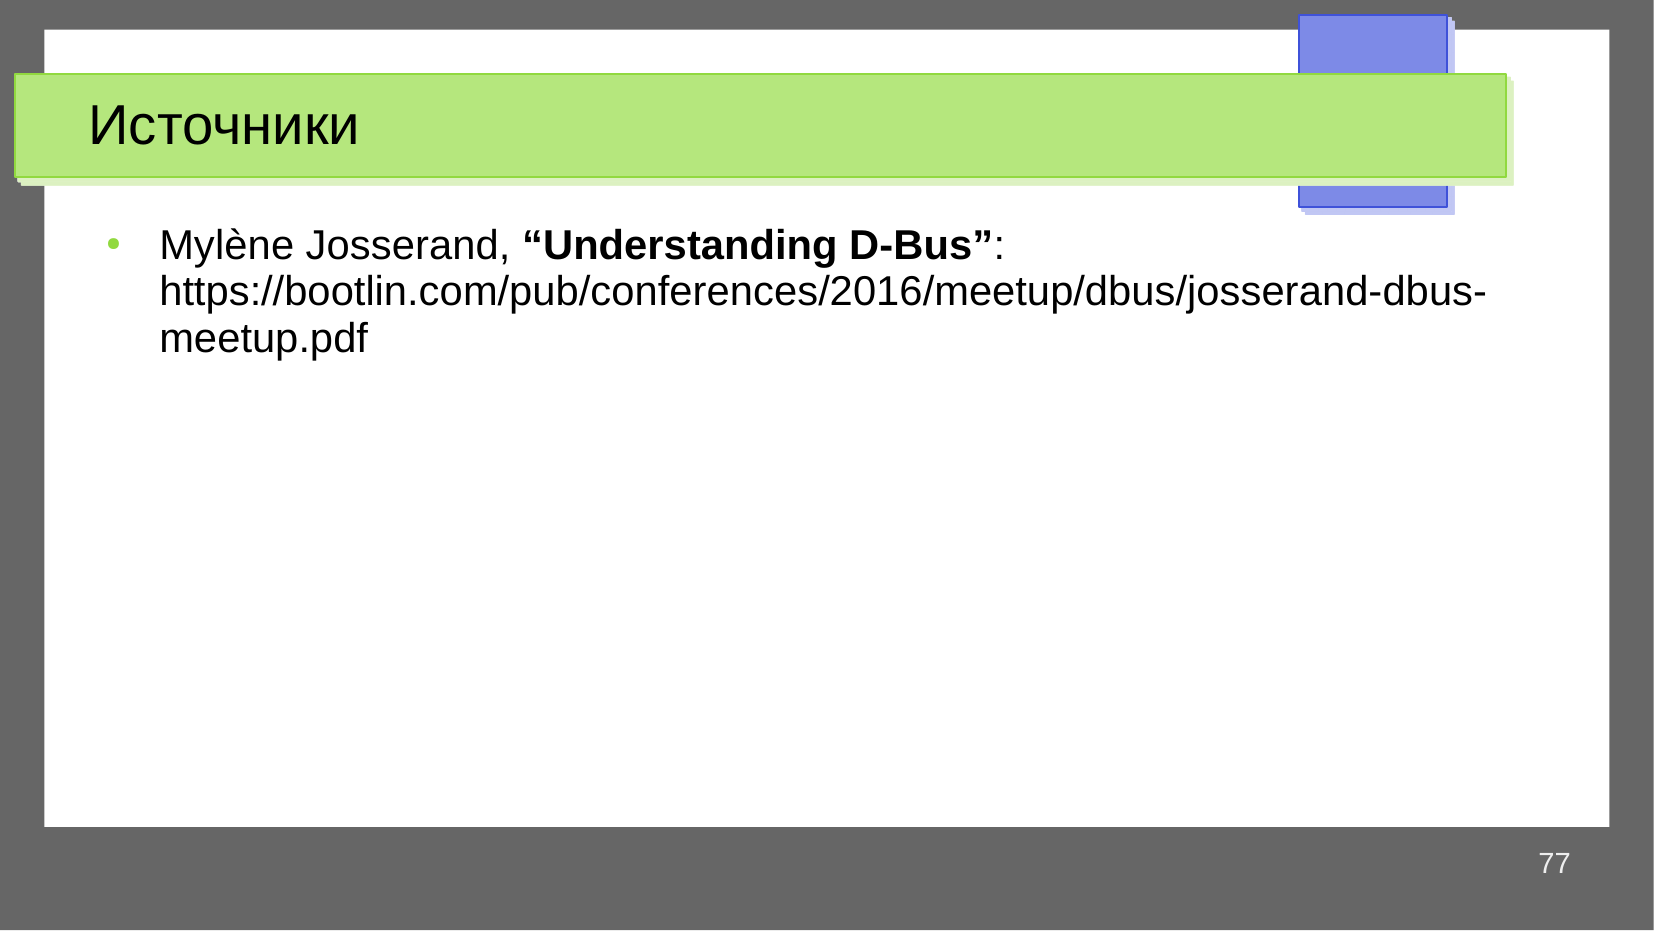

# Источники
Mylène Josserand, “Understanding D-Bus”: https://bootlin.com/pub/conferences/2016/meetup/dbus/josserand-dbus-meetup.pdf
77